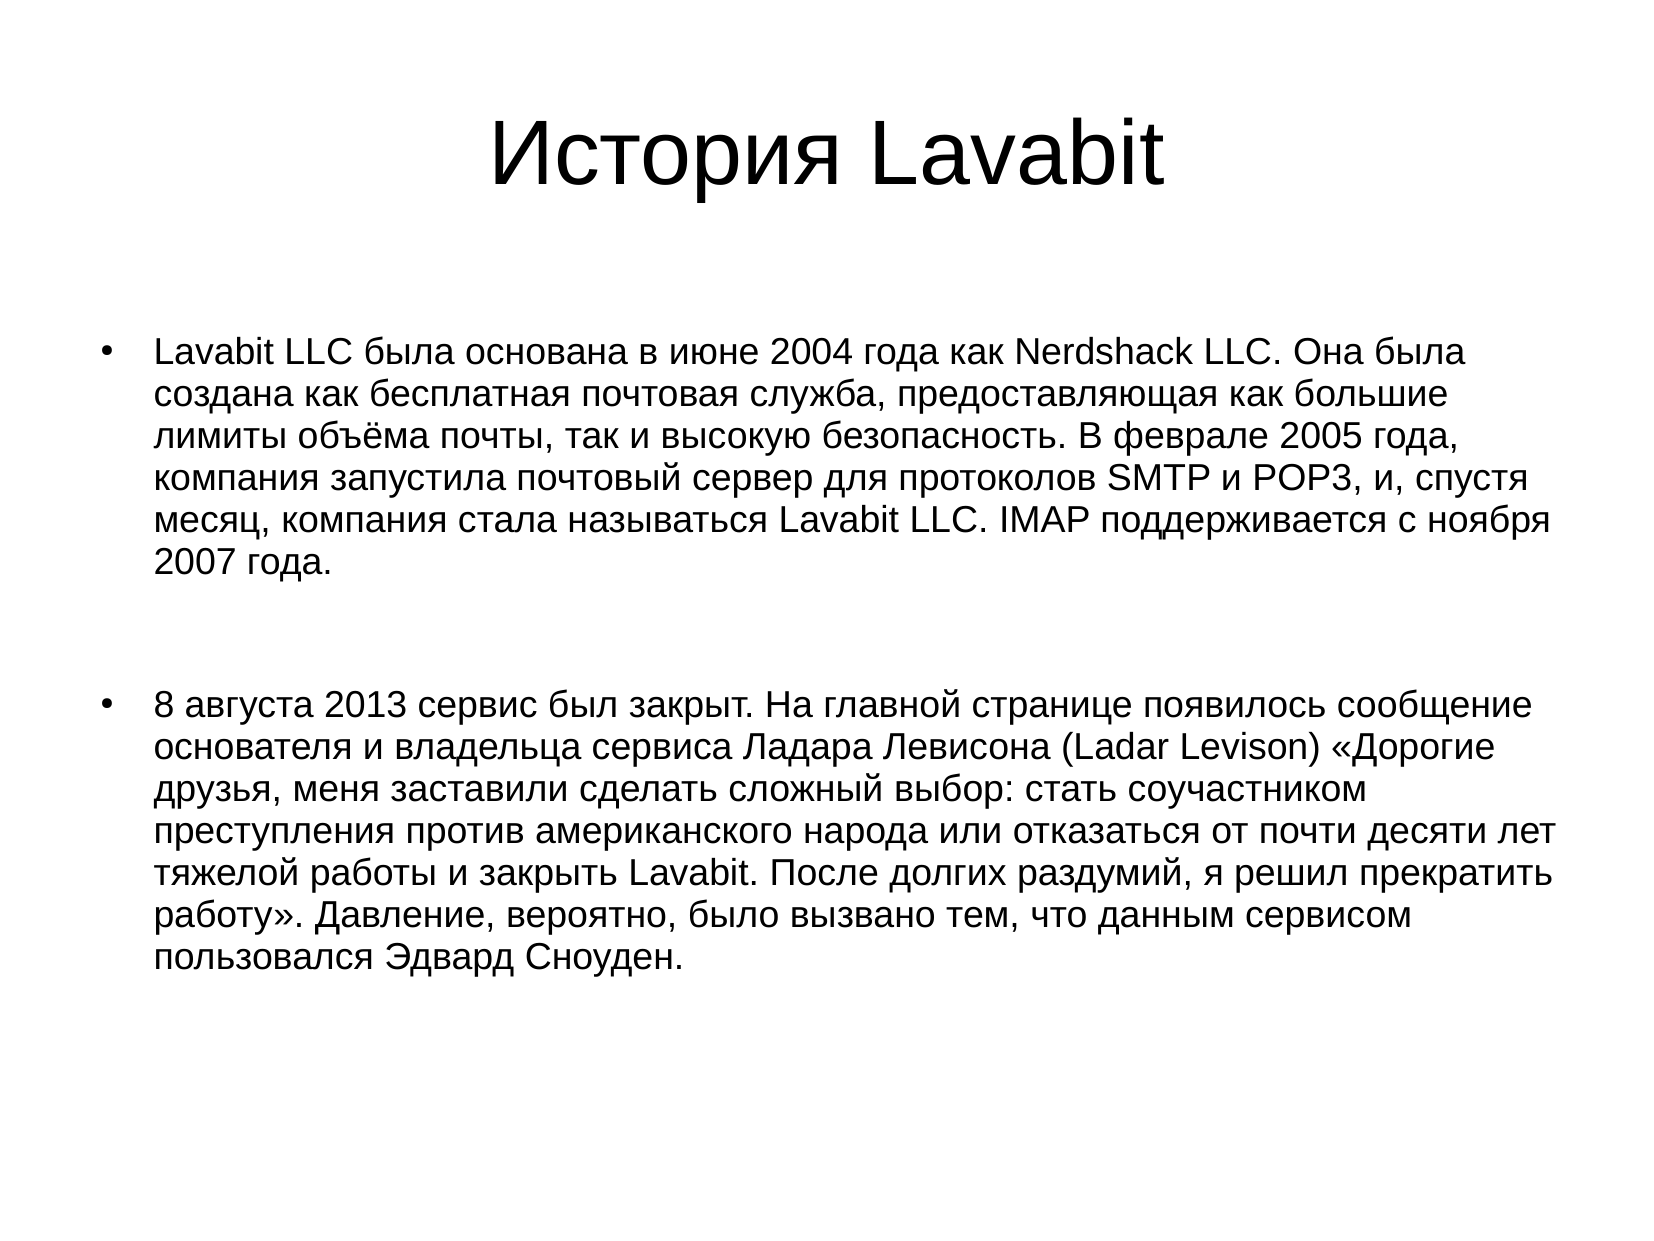

# История Lavabit
Lavabit LLC была основана в июне 2004 года как Nerdshack LLC. Она была создана как бесплатная почтовая служба, предоставляющая как большие лимиты объёма почты, так и высокую безопасность. В феврале 2005 года, компания запустила почтовый сервер для протоколов SMTP и POP3, и, спустя месяц, компания стала называться Lavabit LLC. IMAP поддерживается с ноября 2007 года.
8 августа 2013 сервис был закрыт. На главной странице появилось сообщение основателя и владельца сервиса Ладара Левисона (Ladar Levison) «Дорогие друзья, меня заставили сделать сложный выбор: стать соучастником преступления против американского народа или отказаться от почти десяти лет тяжелой работы и закрыть Lavabit. После долгих раздумий, я решил прекратить работу». Давление, вероятно, было вызвано тем, что данным сервисом пользовался Эдвард Сноуден.